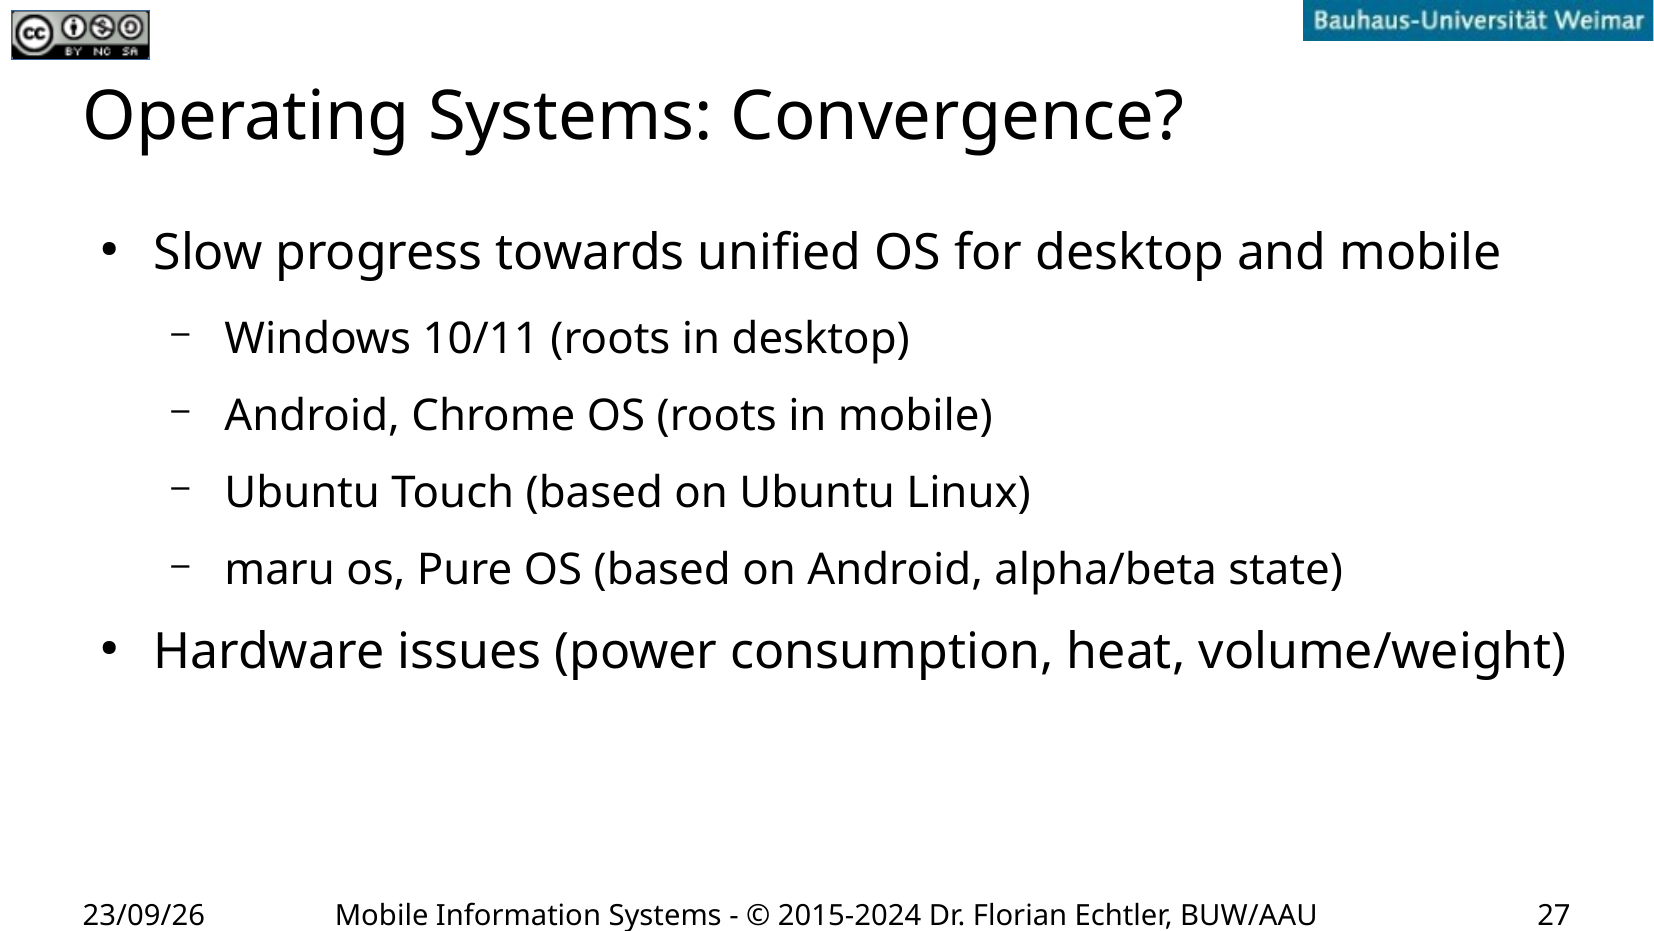

# Operating Systems: Convergence?
Slow progress towards unified OS for desktop and mobile
Windows 10/11 (roots in desktop)
Android, Chrome OS (roots in mobile)
Ubuntu Touch (based on Ubuntu Linux)
maru os, Pure OS (based on Android, alpha/beta state)
Hardware issues (power consumption, heat, volume/weight)
Mobile Information Systems - © 2015-2024 Dr. Florian Echtler, BUW/AAU
27